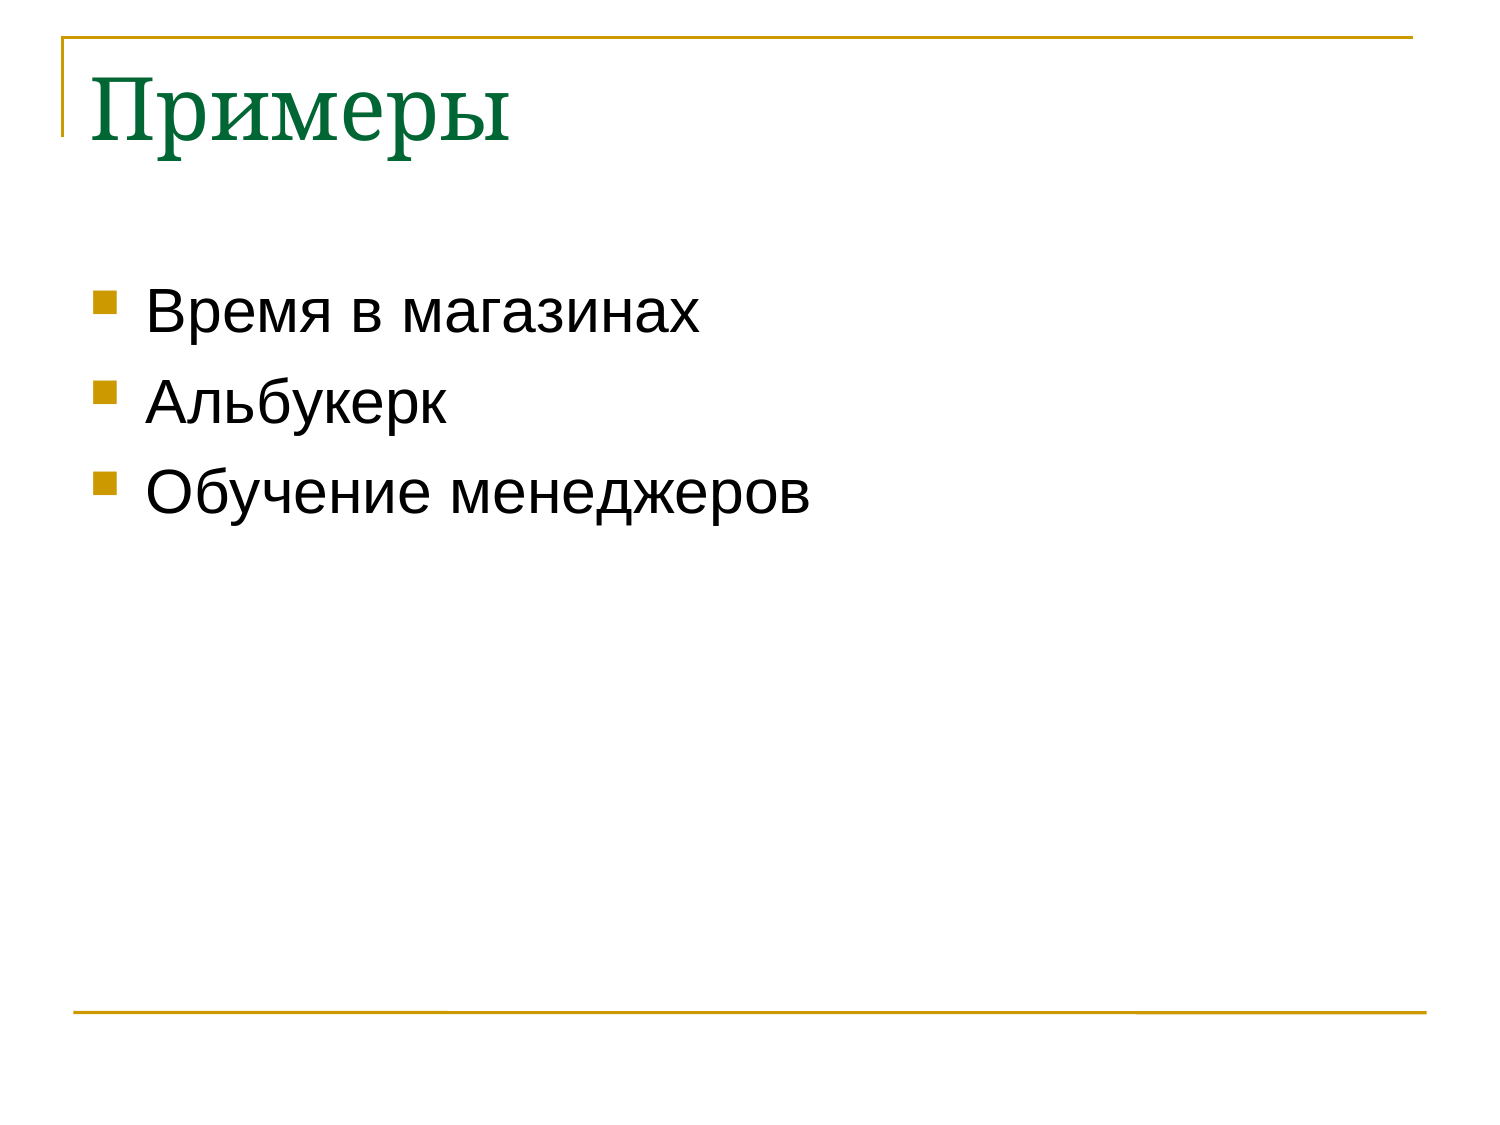

# Примеры
Время в магазинах
Альбукерк
Обучение менеджеров